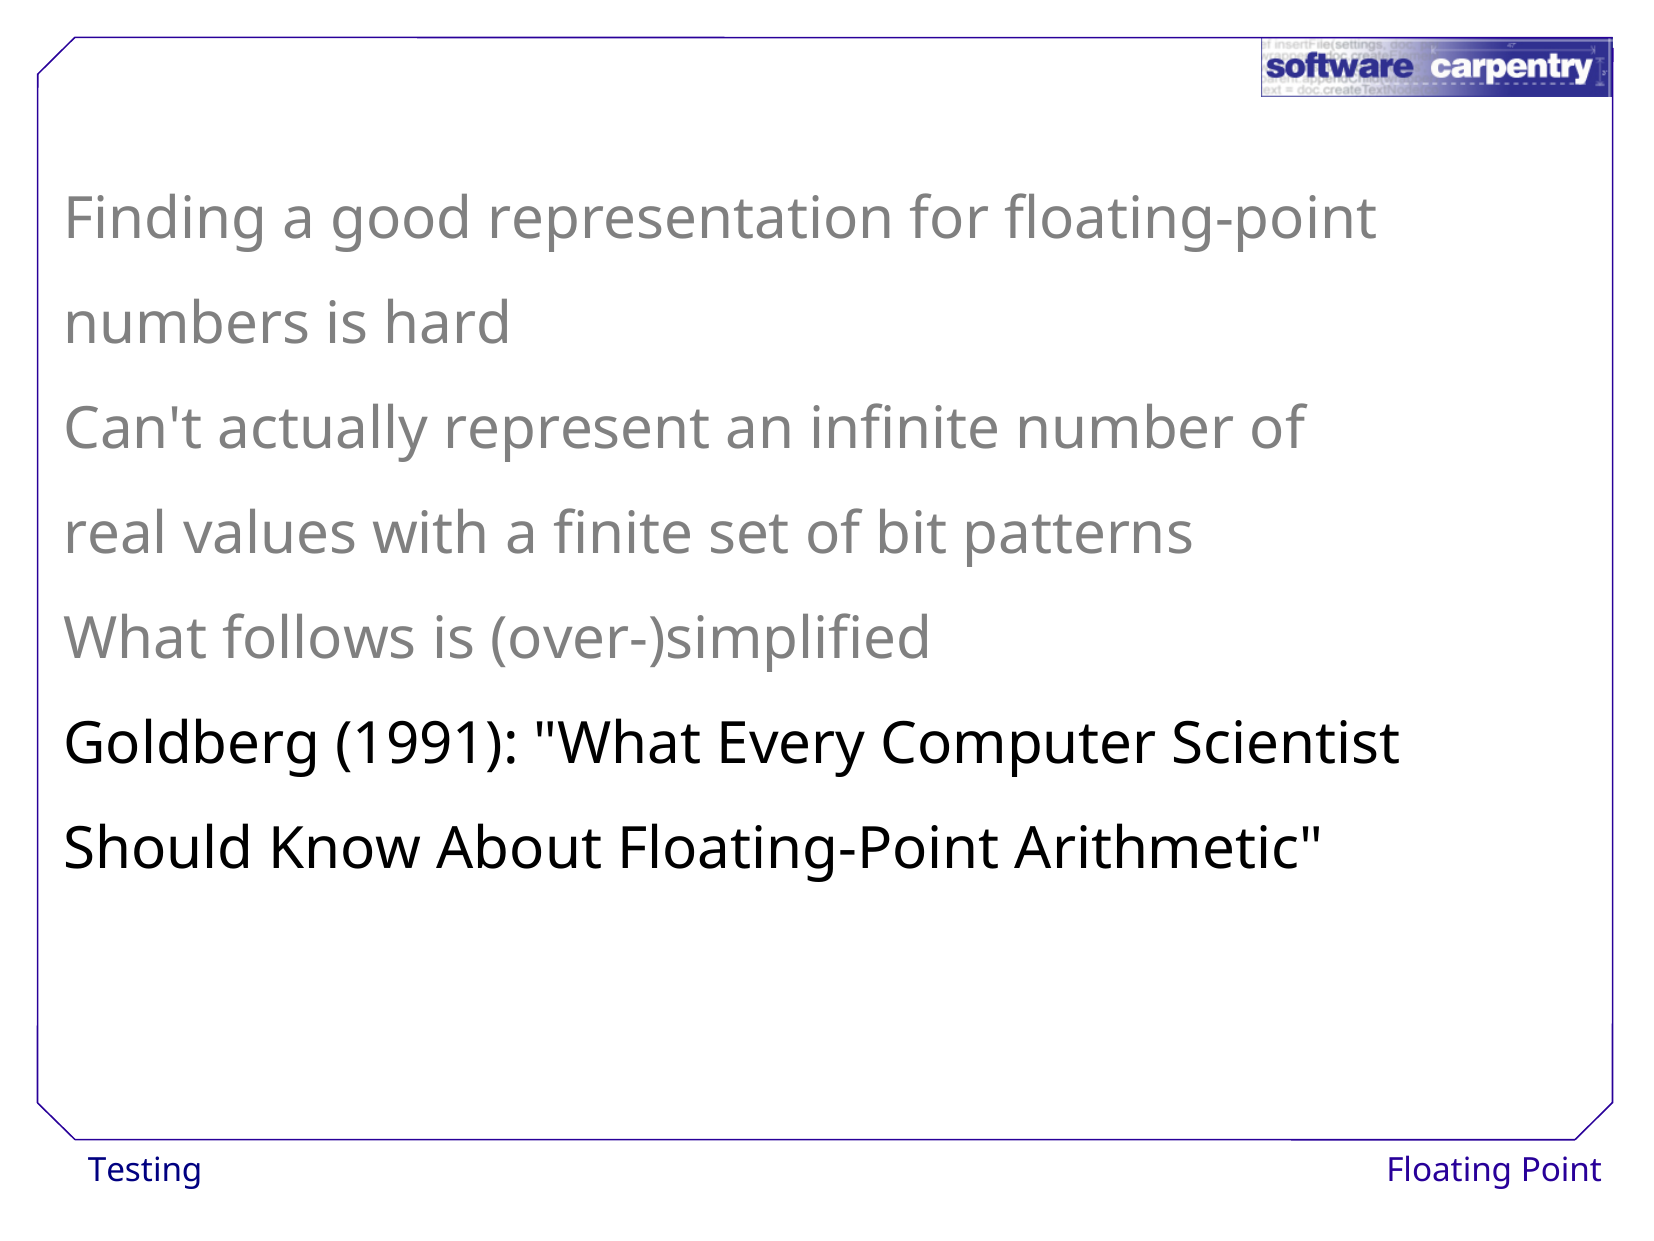

Finding a good representation for floating-point
numbers is hard
Can't actually represent an infinite number of
real values with a finite set of bit patterns
What follows is (over-)simplified
Goldberg (1991): "What Every Computer Scientist
Should Know About Floating-Point Arithmetic"